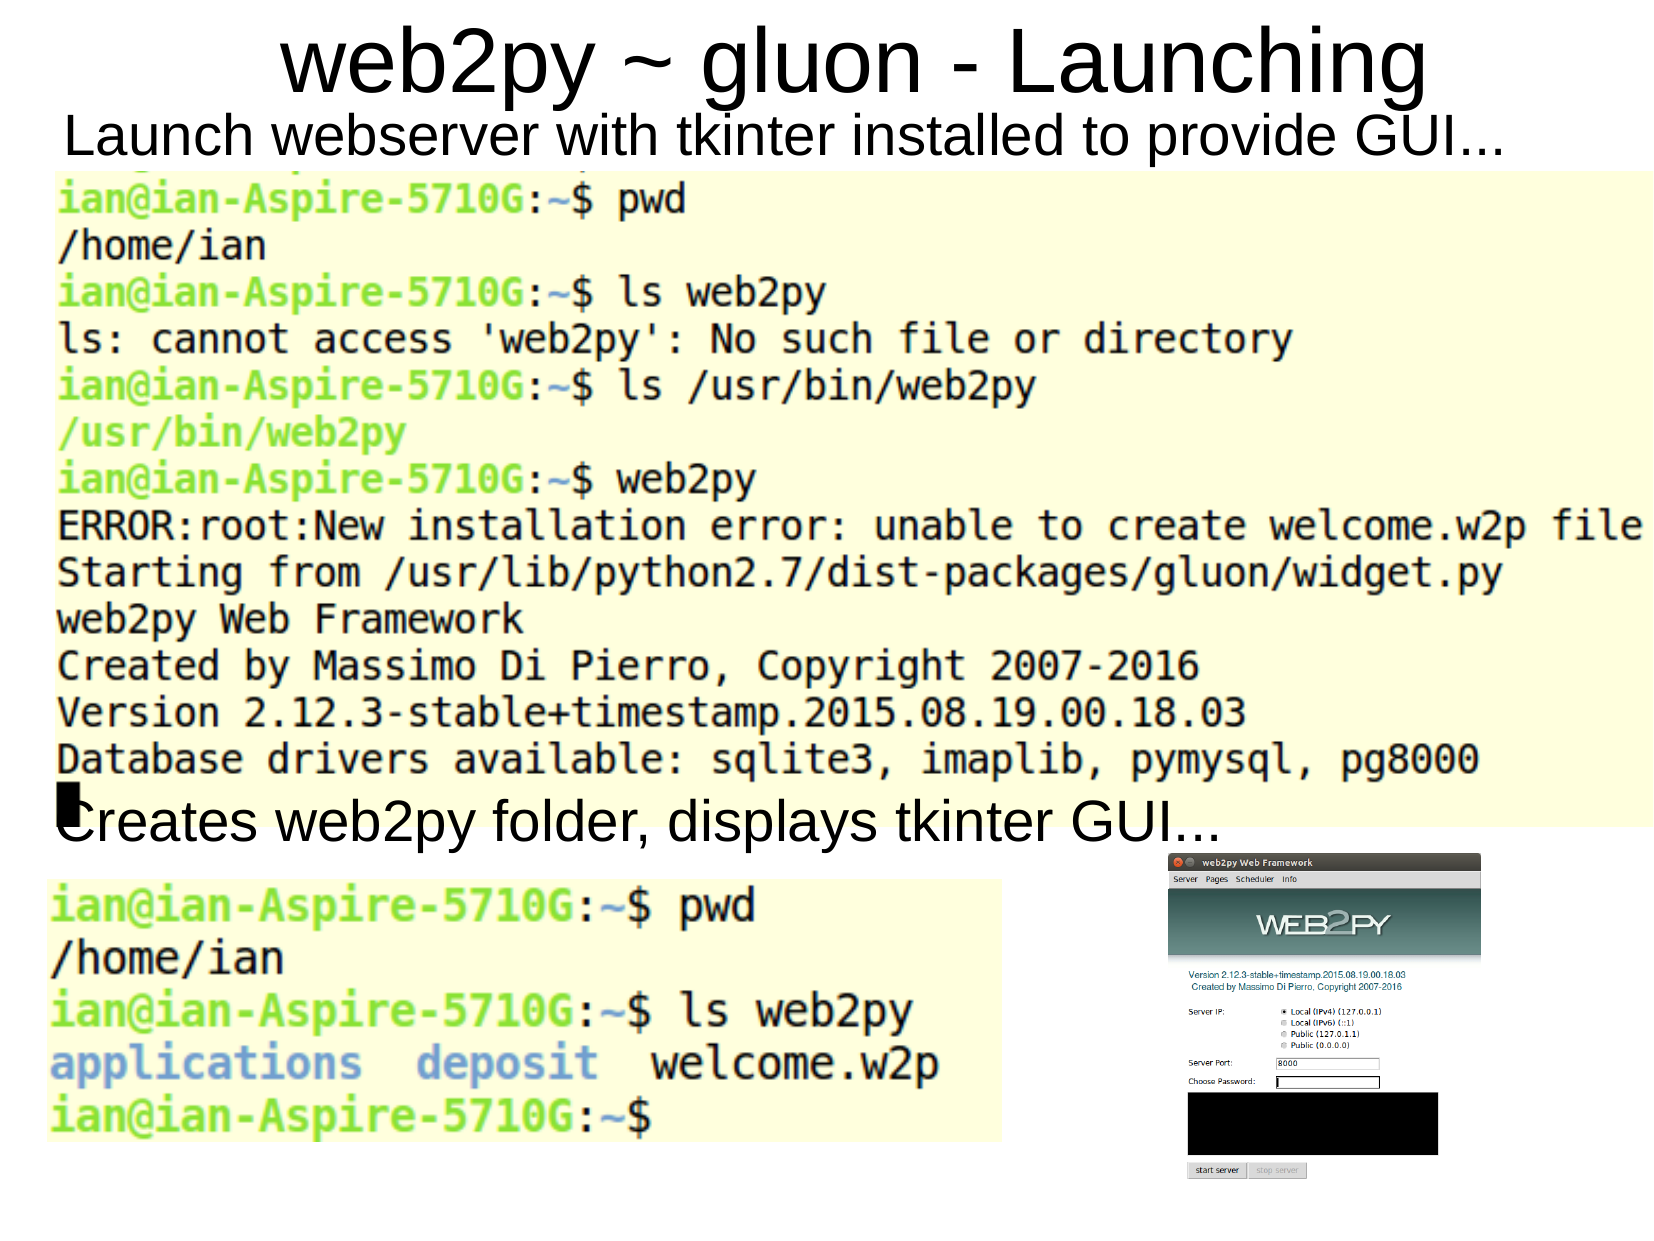

# web2py ~ gluon - Launching
Launch webserver with tkinter installed to provide GUI...
Creates web2py folder, displays tkinter GUI...